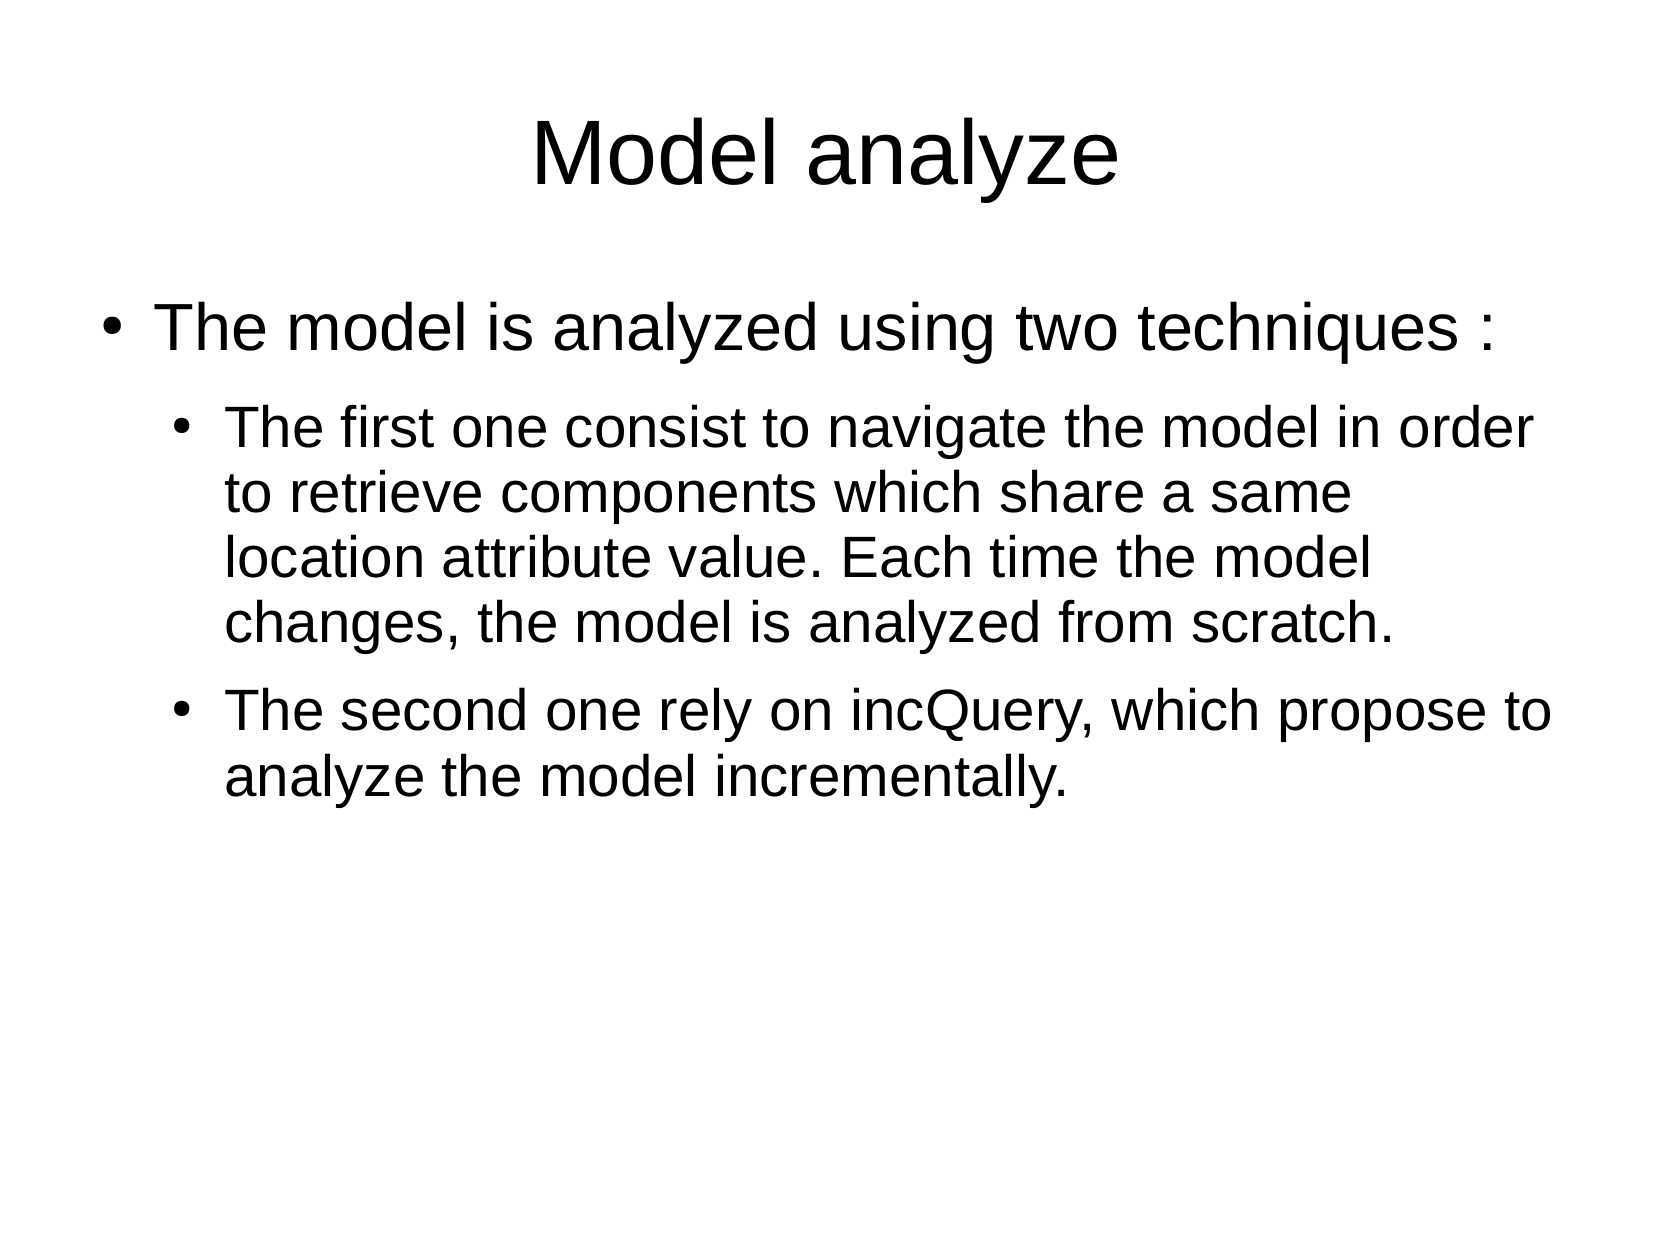

# Model analyze
The model is analyzed using two techniques :
The first one consist to navigate the model in order to retrieve components which share a same location attribute value. Each time the model changes, the model is analyzed from scratch.
The second one rely on incQuery, which propose to analyze the model incrementally.